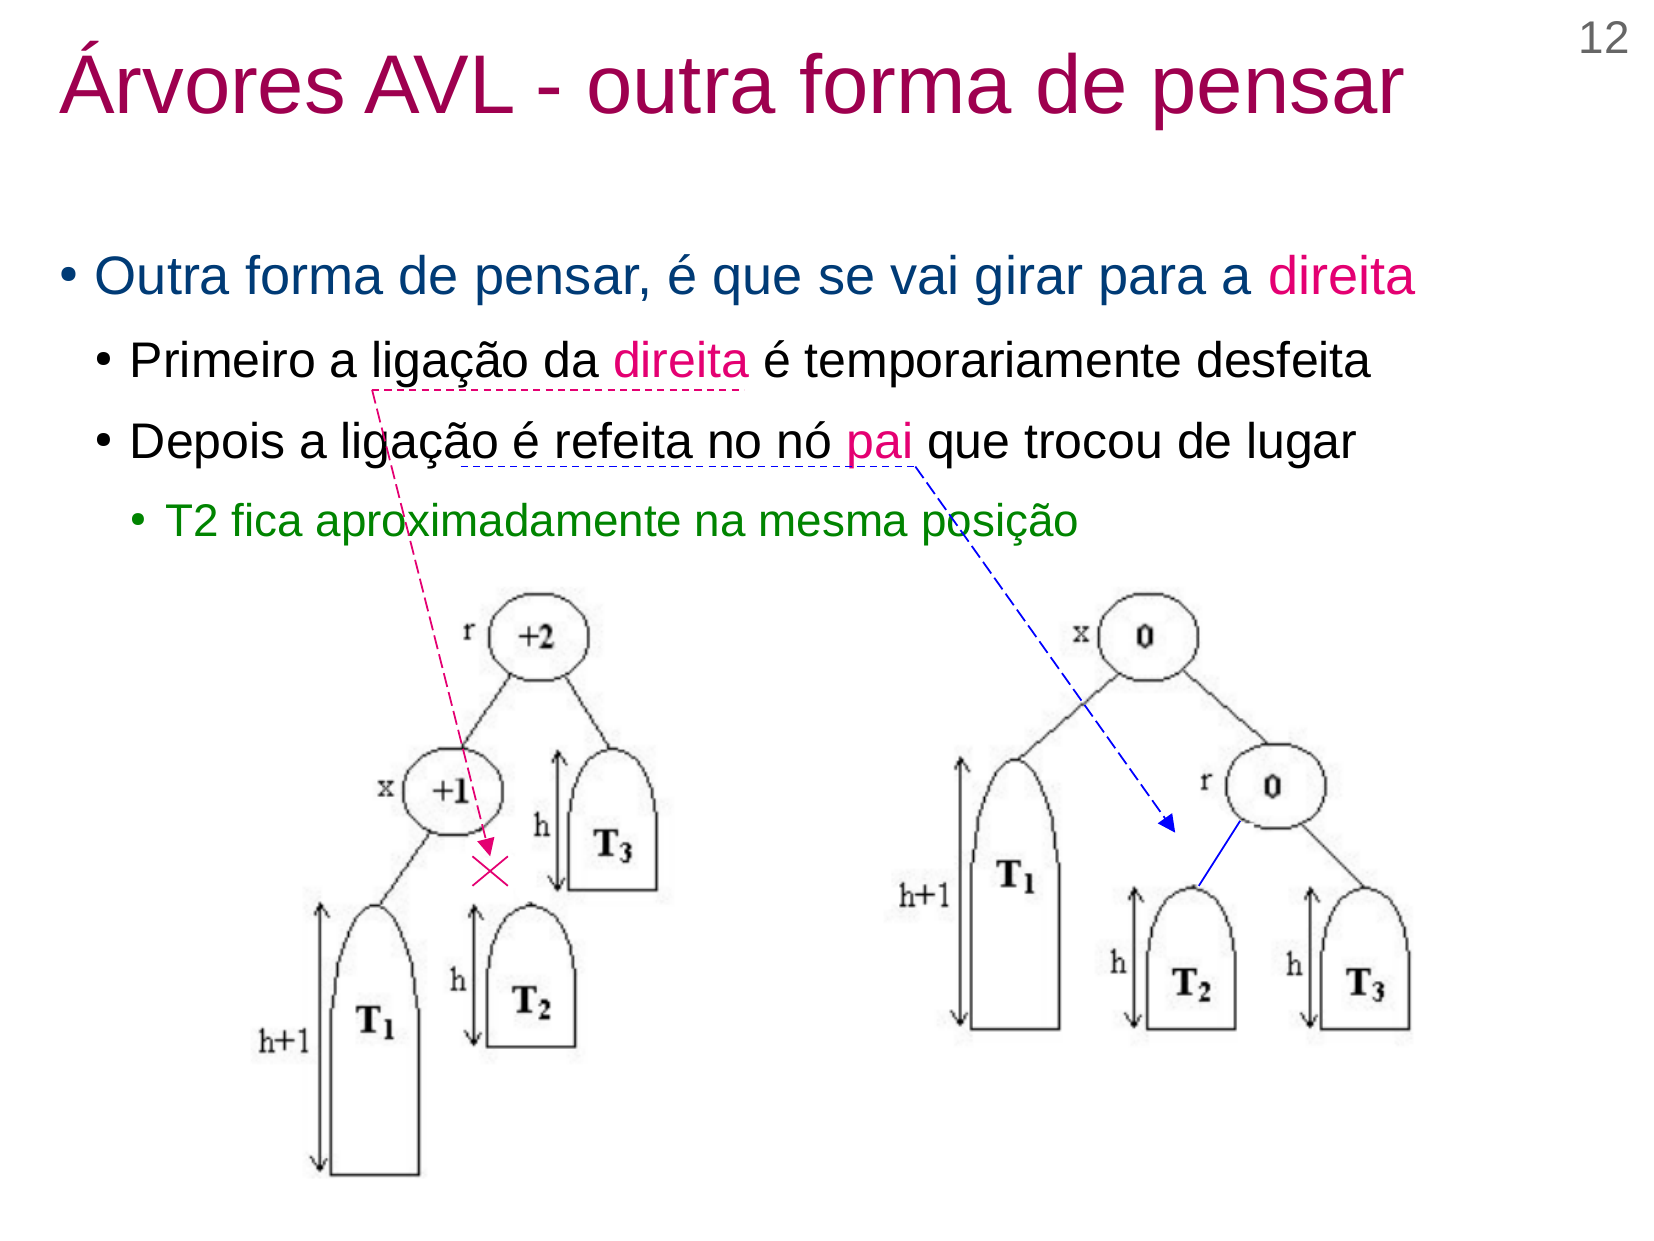

12
# Árvores AVL - outra forma de pensar
Outra forma de pensar, é que se vai girar para a direita
Primeiro a ligação da direita é temporariamente desfeita
Depois a ligação é refeita no nó pai que trocou de lugar
T2 fica aproximadamente na mesma posição